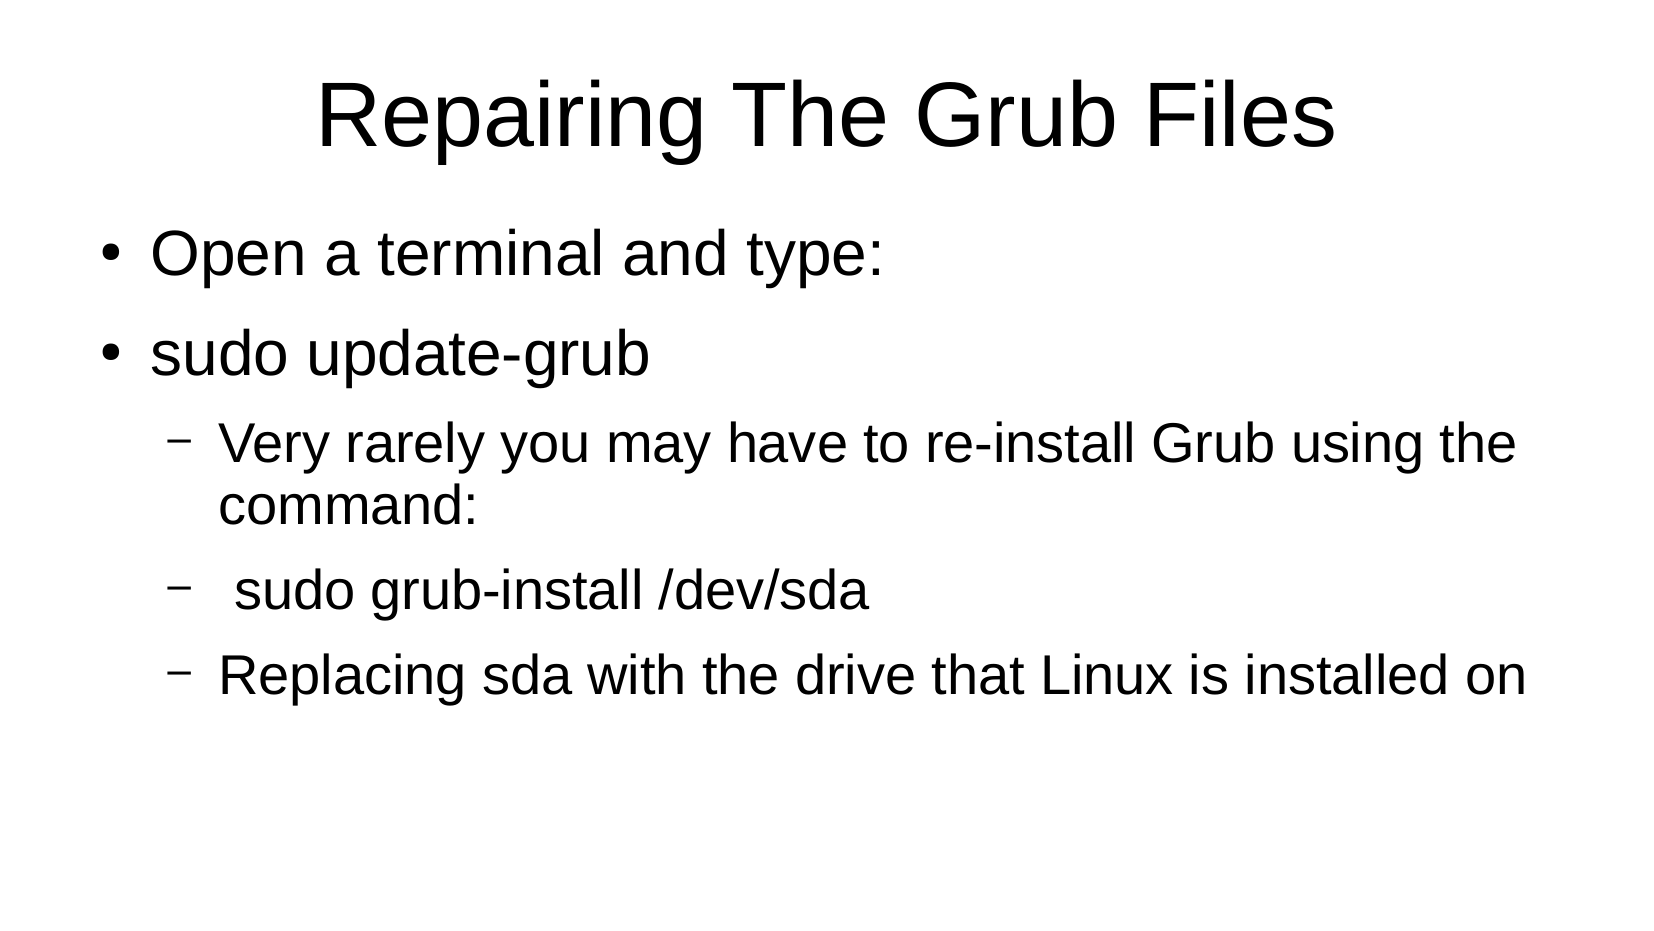

# Repairing The Grub Files
Open a terminal and type:
sudo update-grub
Very rarely you may have to re-install Grub using the command:
 sudo grub-install /dev/sda
Replacing sda with the drive that Linux is installed on